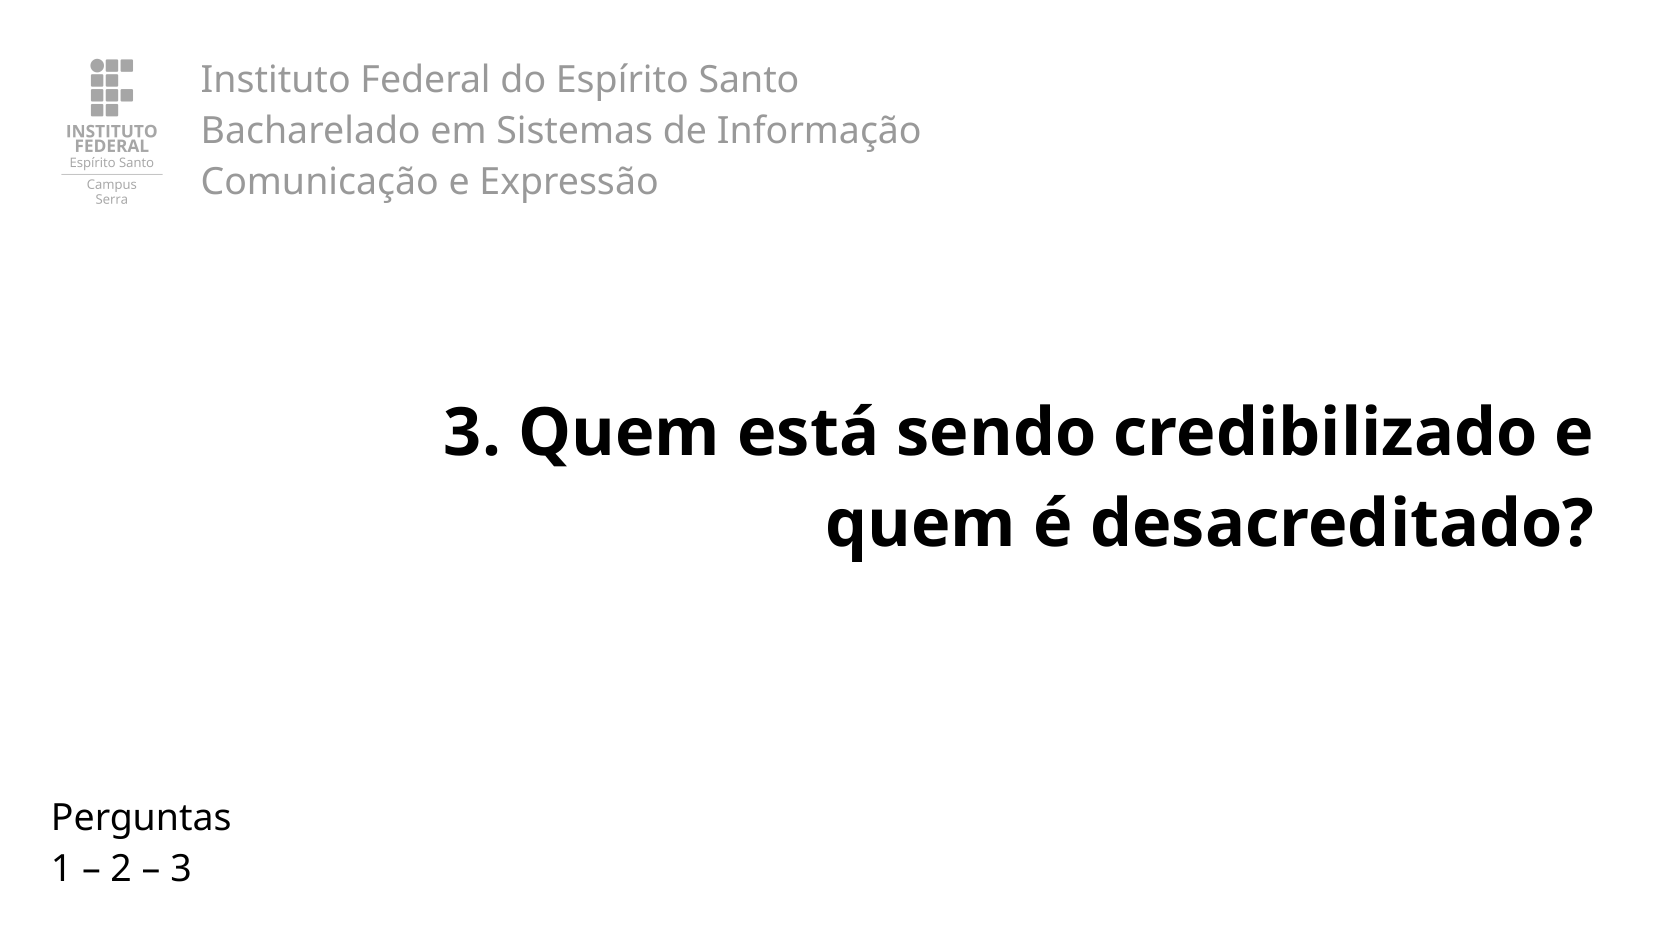

# Instituto Federal do Espírito Santo Bacharelado em Sistemas de Informação Comunicação e Expressão
3. Quem está sendo credibilizado e quem é desacreditado?
Perguntas
1 – 2 – 3